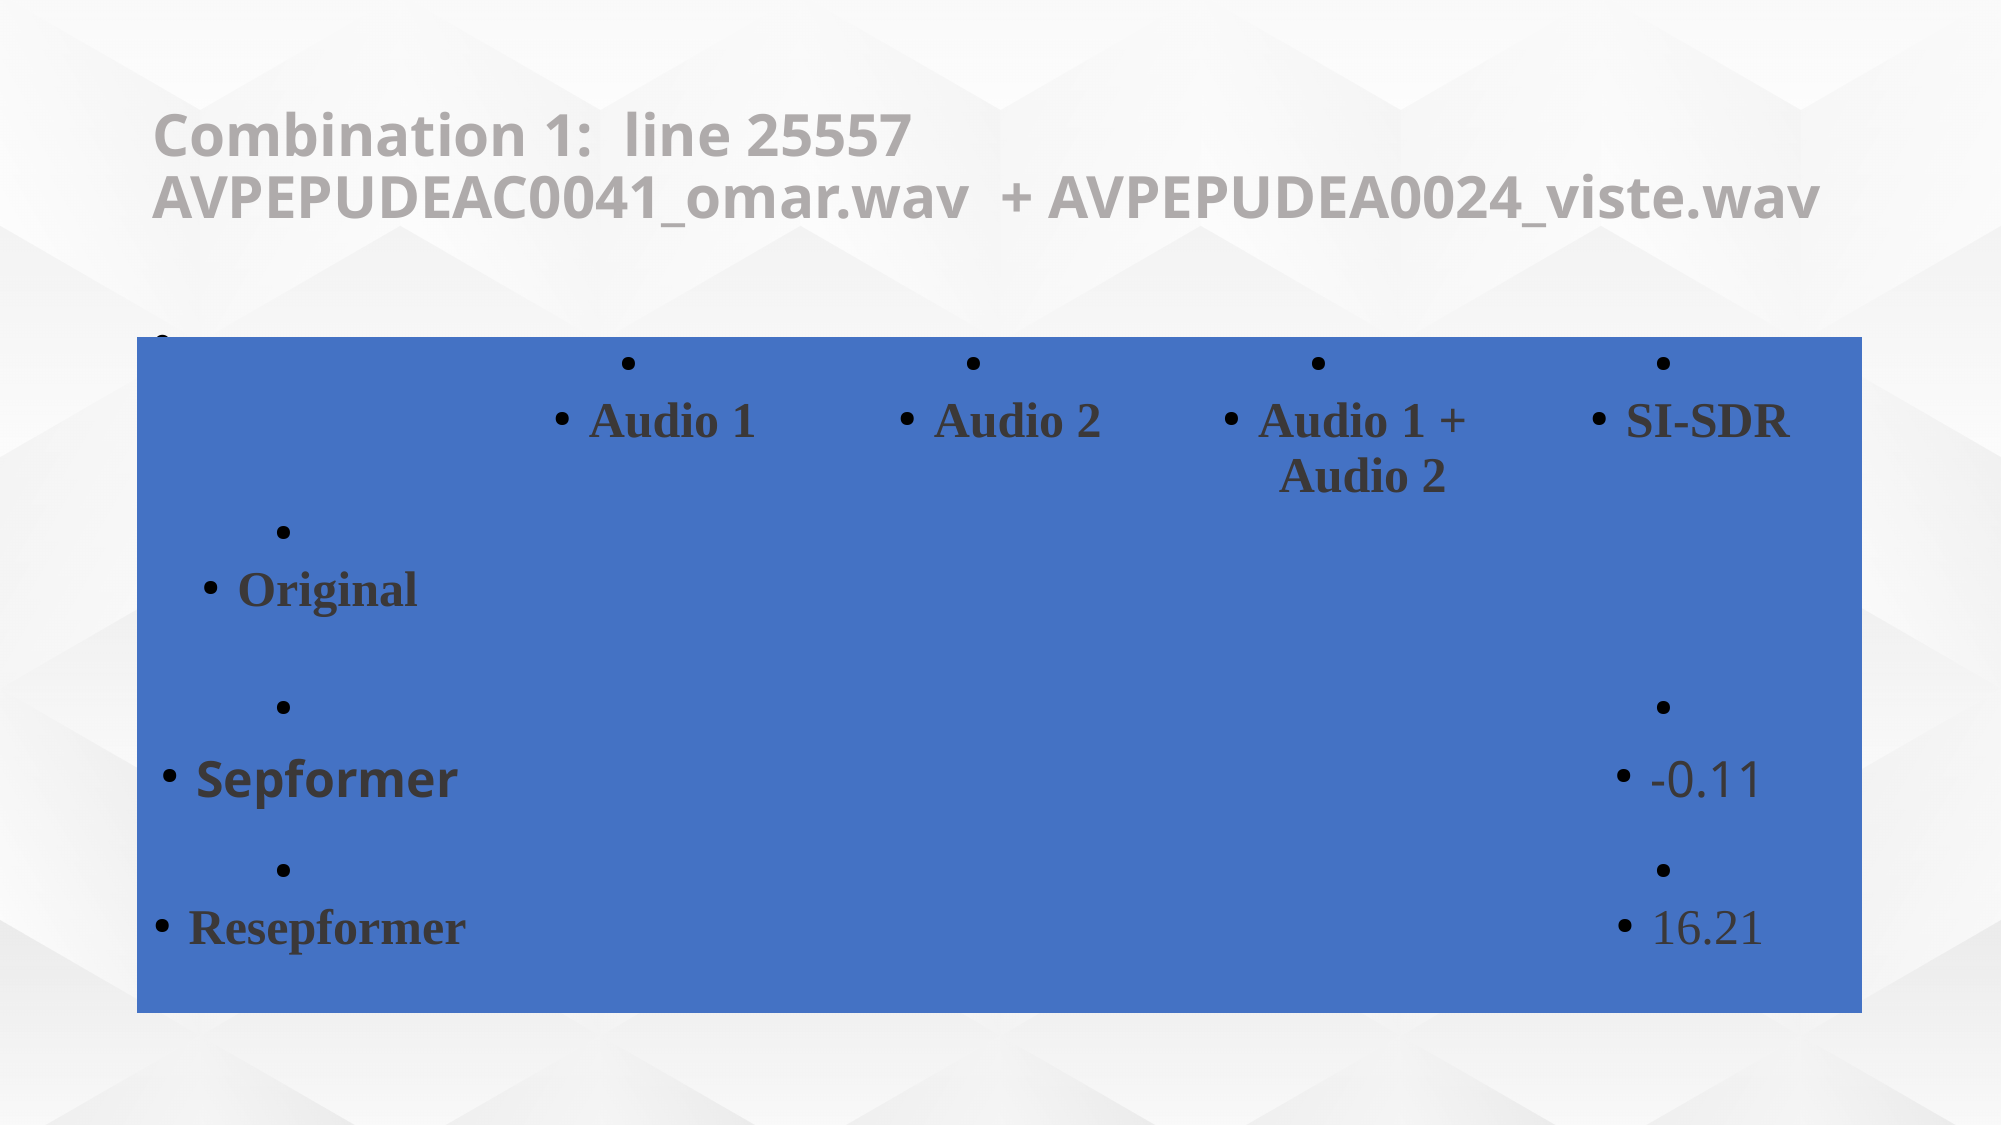

# Combination 1: line 25557 AVPEPUDEAC0041_omar.wav + AVPEPUDEA0024_viste.wav
| | Audio 1 | Audio 2 | Audio 1 + Audio 2 | SI-SDR |
| --- | --- | --- | --- | --- |
| Original | | | | |
| Sepformer | | | | -0.11 |
| Resepformer | | | | 16.21 |